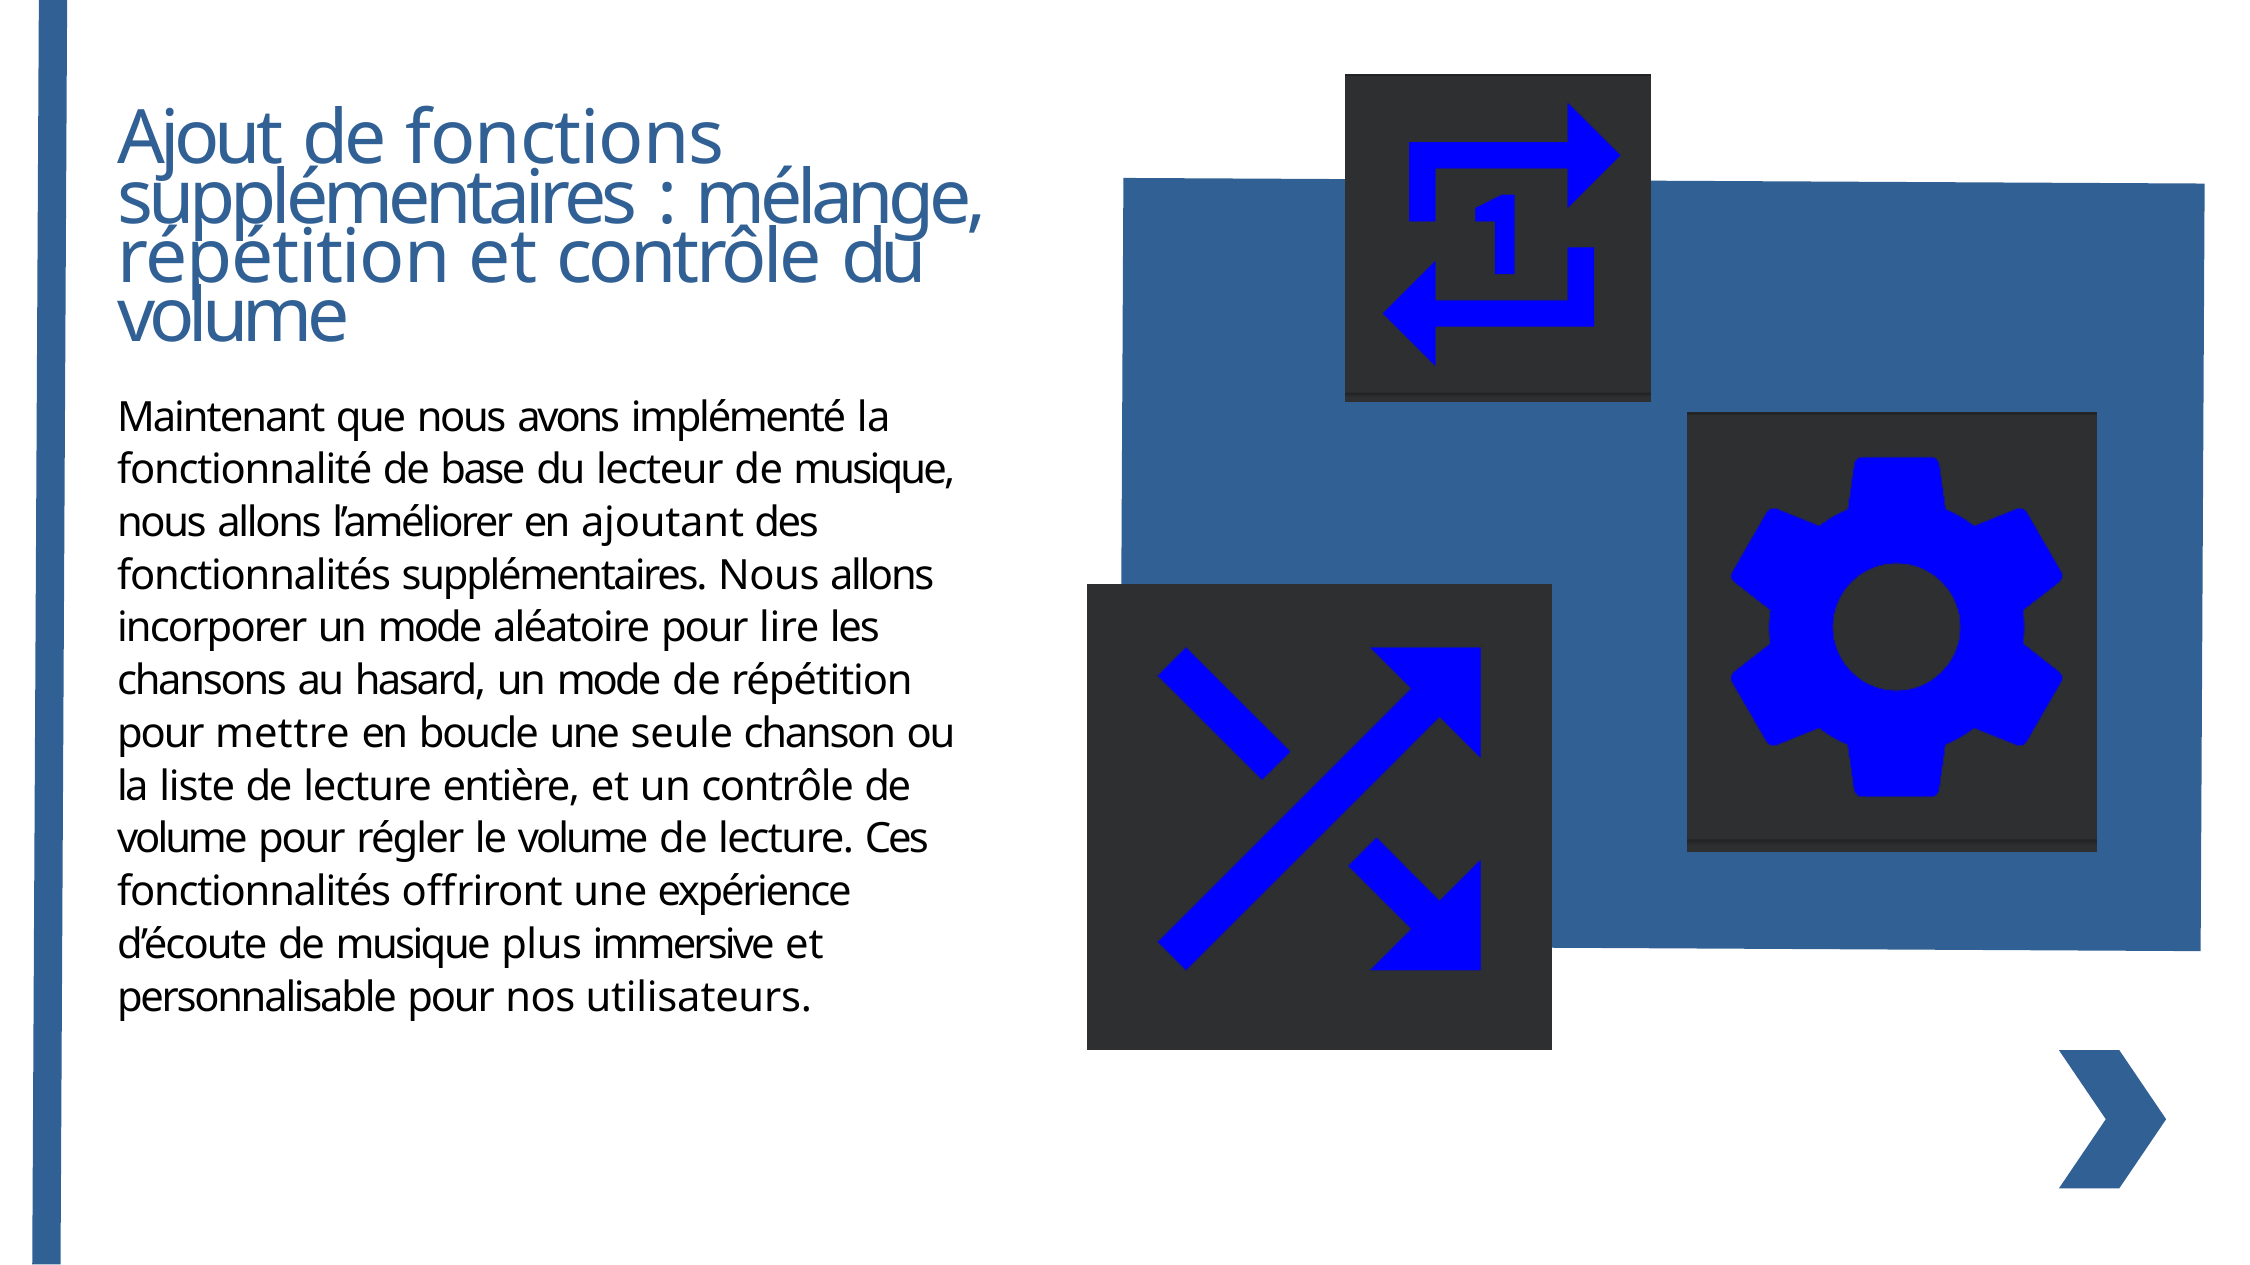

# Ajout de fonctions supplémentaires : mélange, répétition et contrôle du volume
Maintenant que nous avons implémenté la fonctionnalité de base du lecteur de musique, nous allons l’améliorer en ajoutant des fonctionnalités supplémentaires. Nous allons incorporer un mode aléatoire pour lire les chansons au hasard, un mode de répétition pour mettre en boucle une seule chanson ou la liste de lecture entière, et un contrôle de volume pour régler le volume de lecture. Ces fonctionnalités offriront une expérience d’écoute de musique plus immersive et personnalisable pour nos utilisateurs.